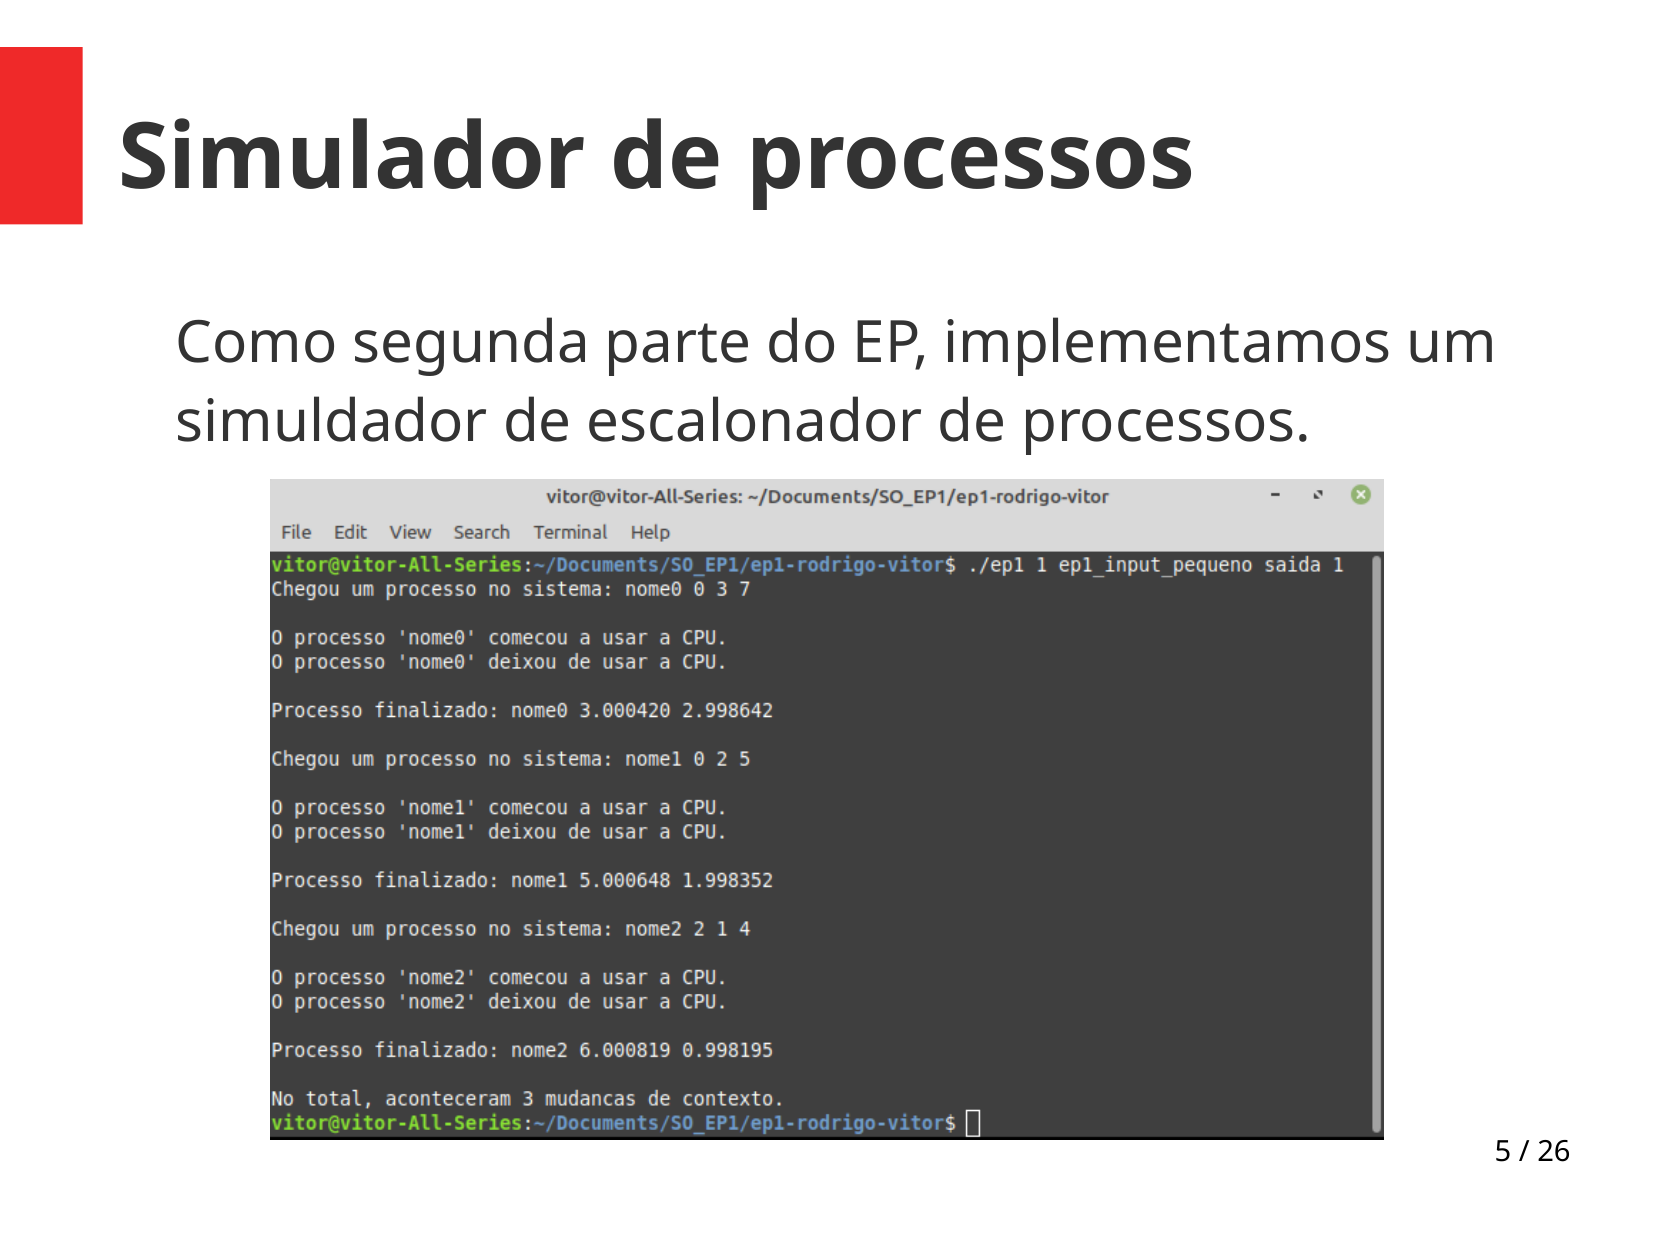

# Simulador de processos
Como segunda parte do EP, implementamos um simuldador de escalonador de processos.
5